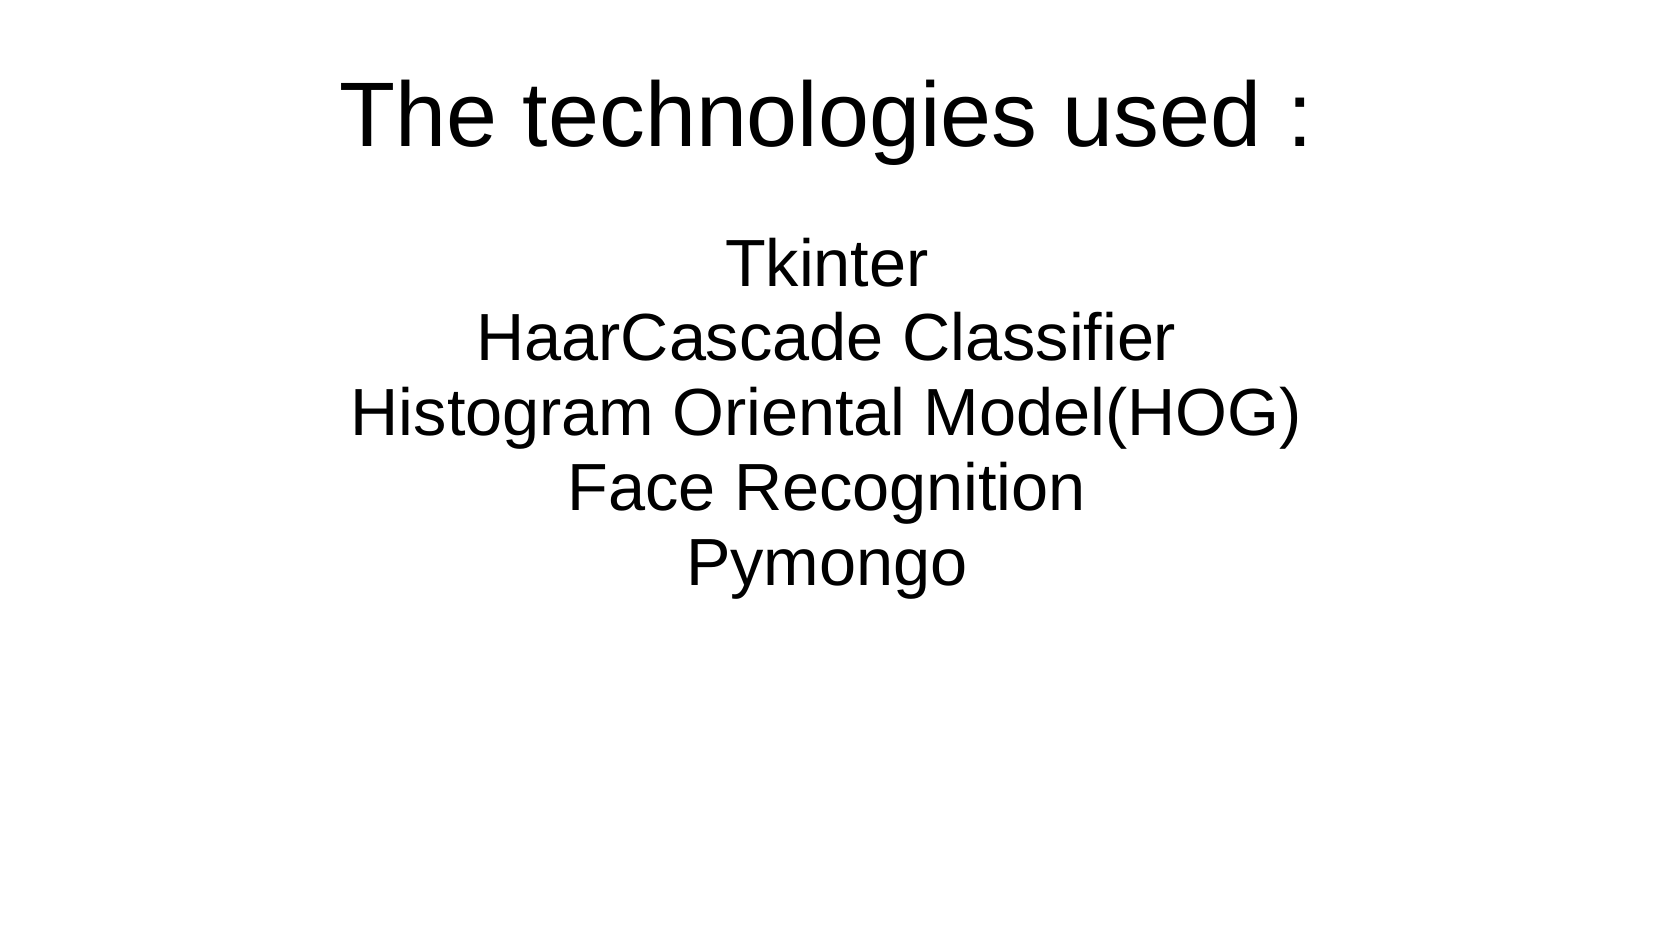

# The technologies used :
Tkinter
HaarCascade Classifier
Histogram Oriental Model(HOG)
Face Recognition
Pymongo